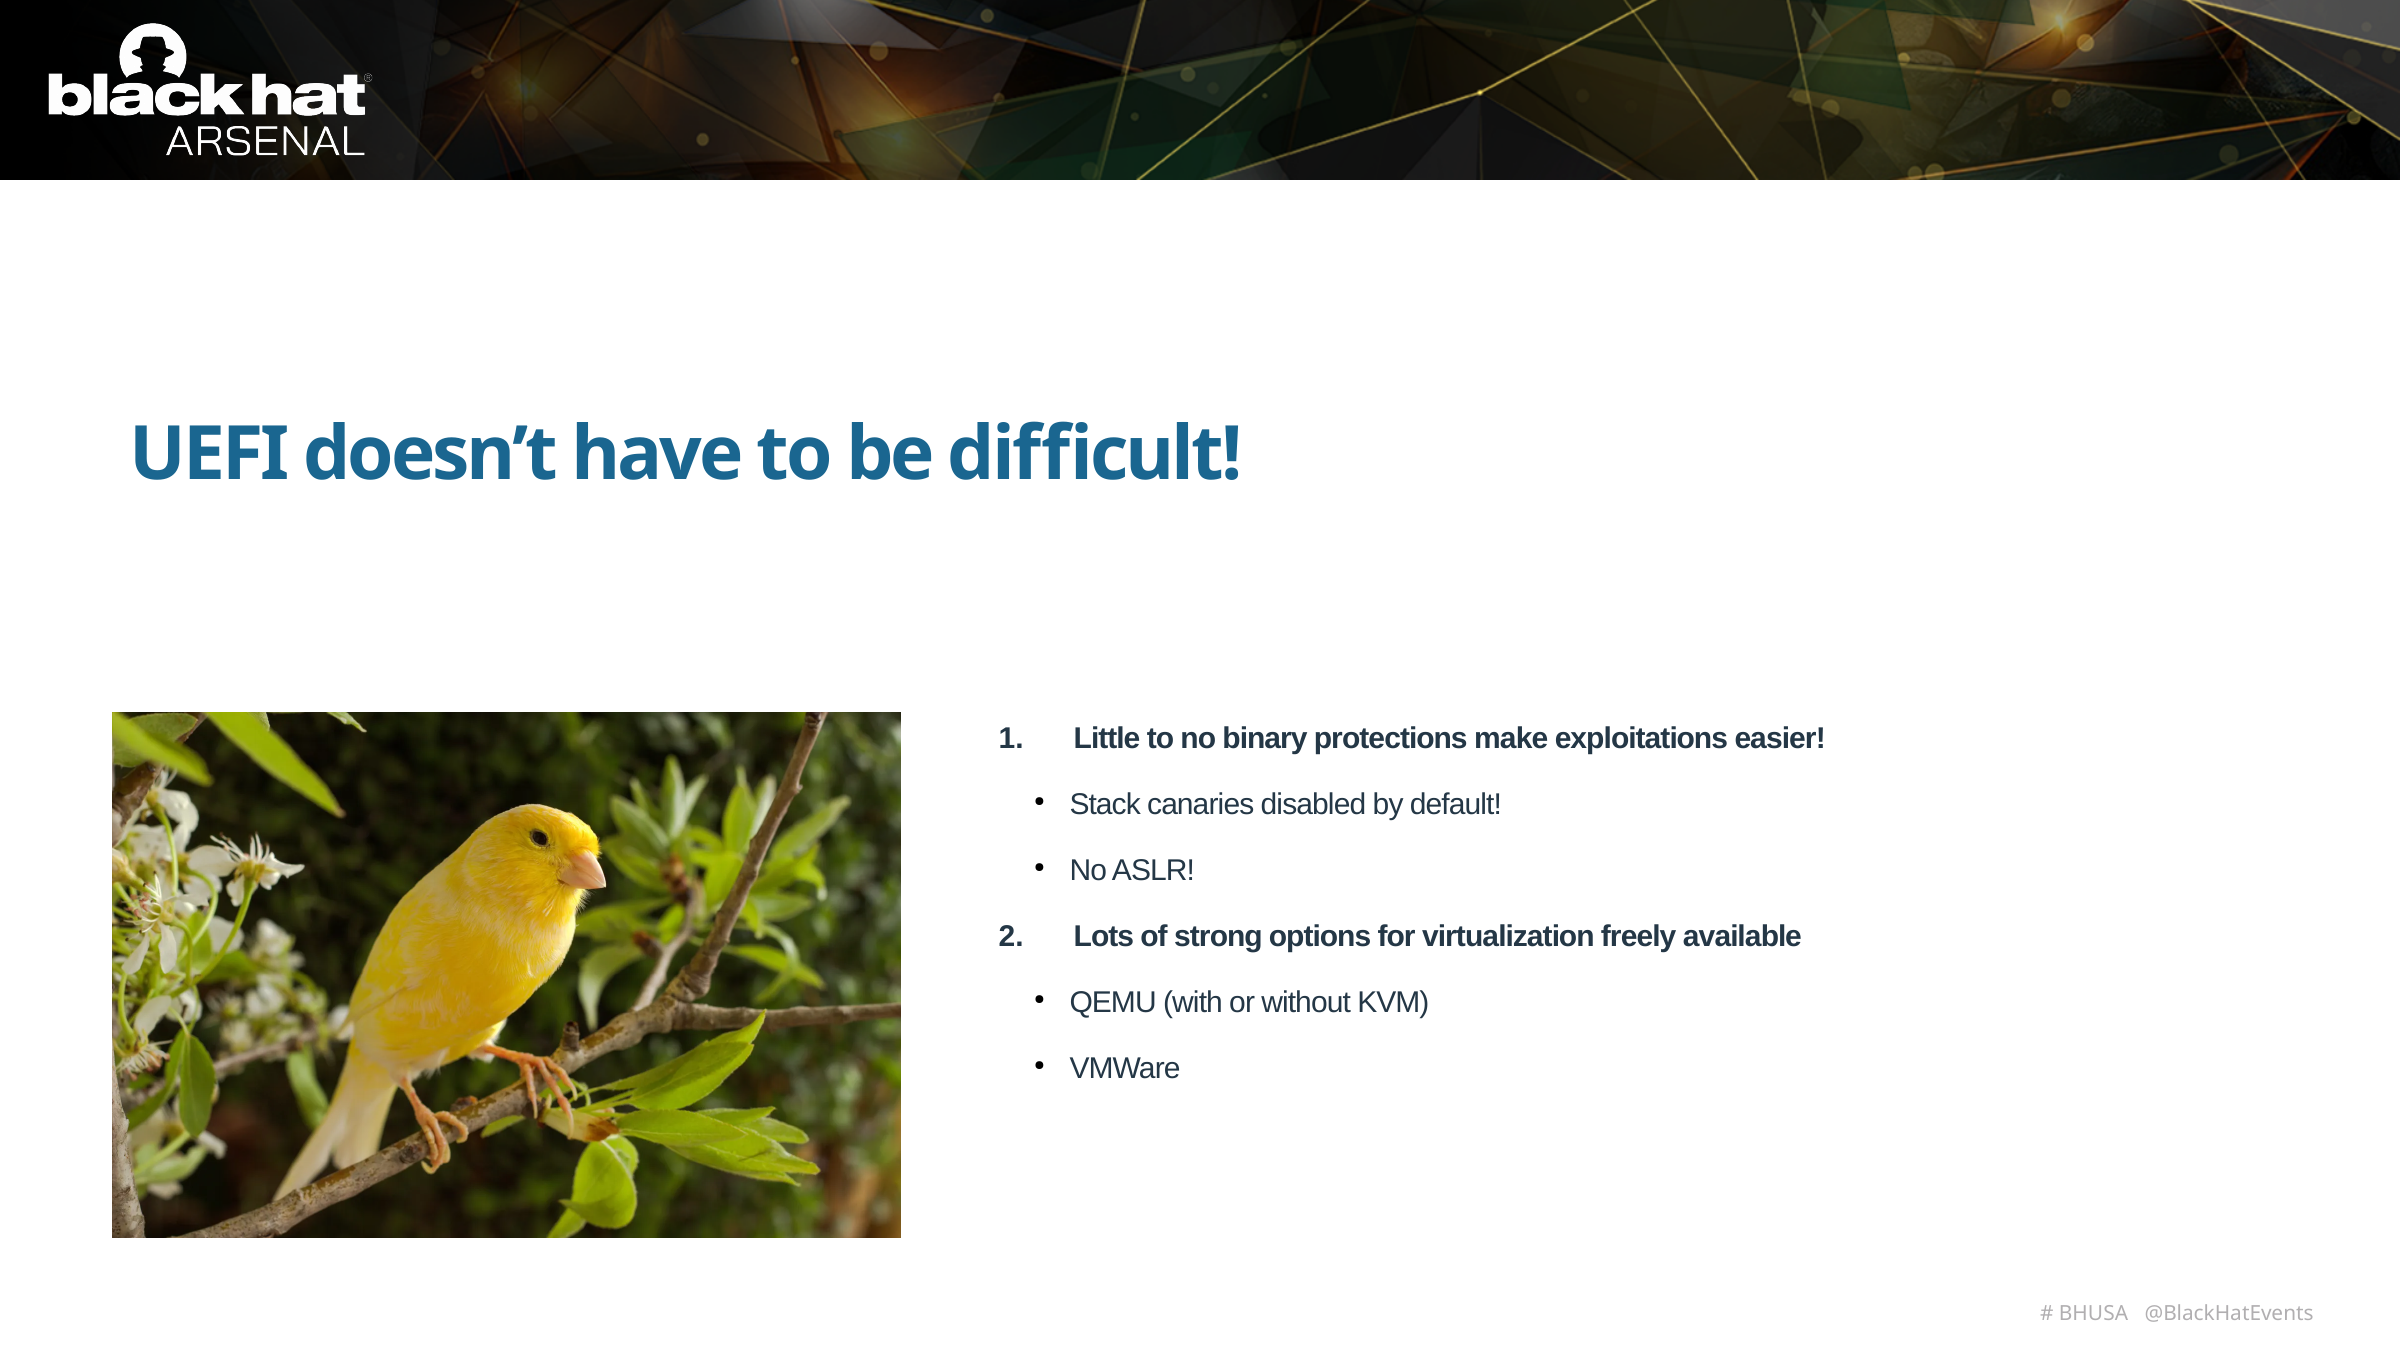

UEFI doesn’t have to be difficult!
Little to no binary protections make exploitations easier!
Stack canaries disabled by default!
No ASLR!
Lots of strong options for virtualization freely available
QEMU (with or without KVM)
VMWare